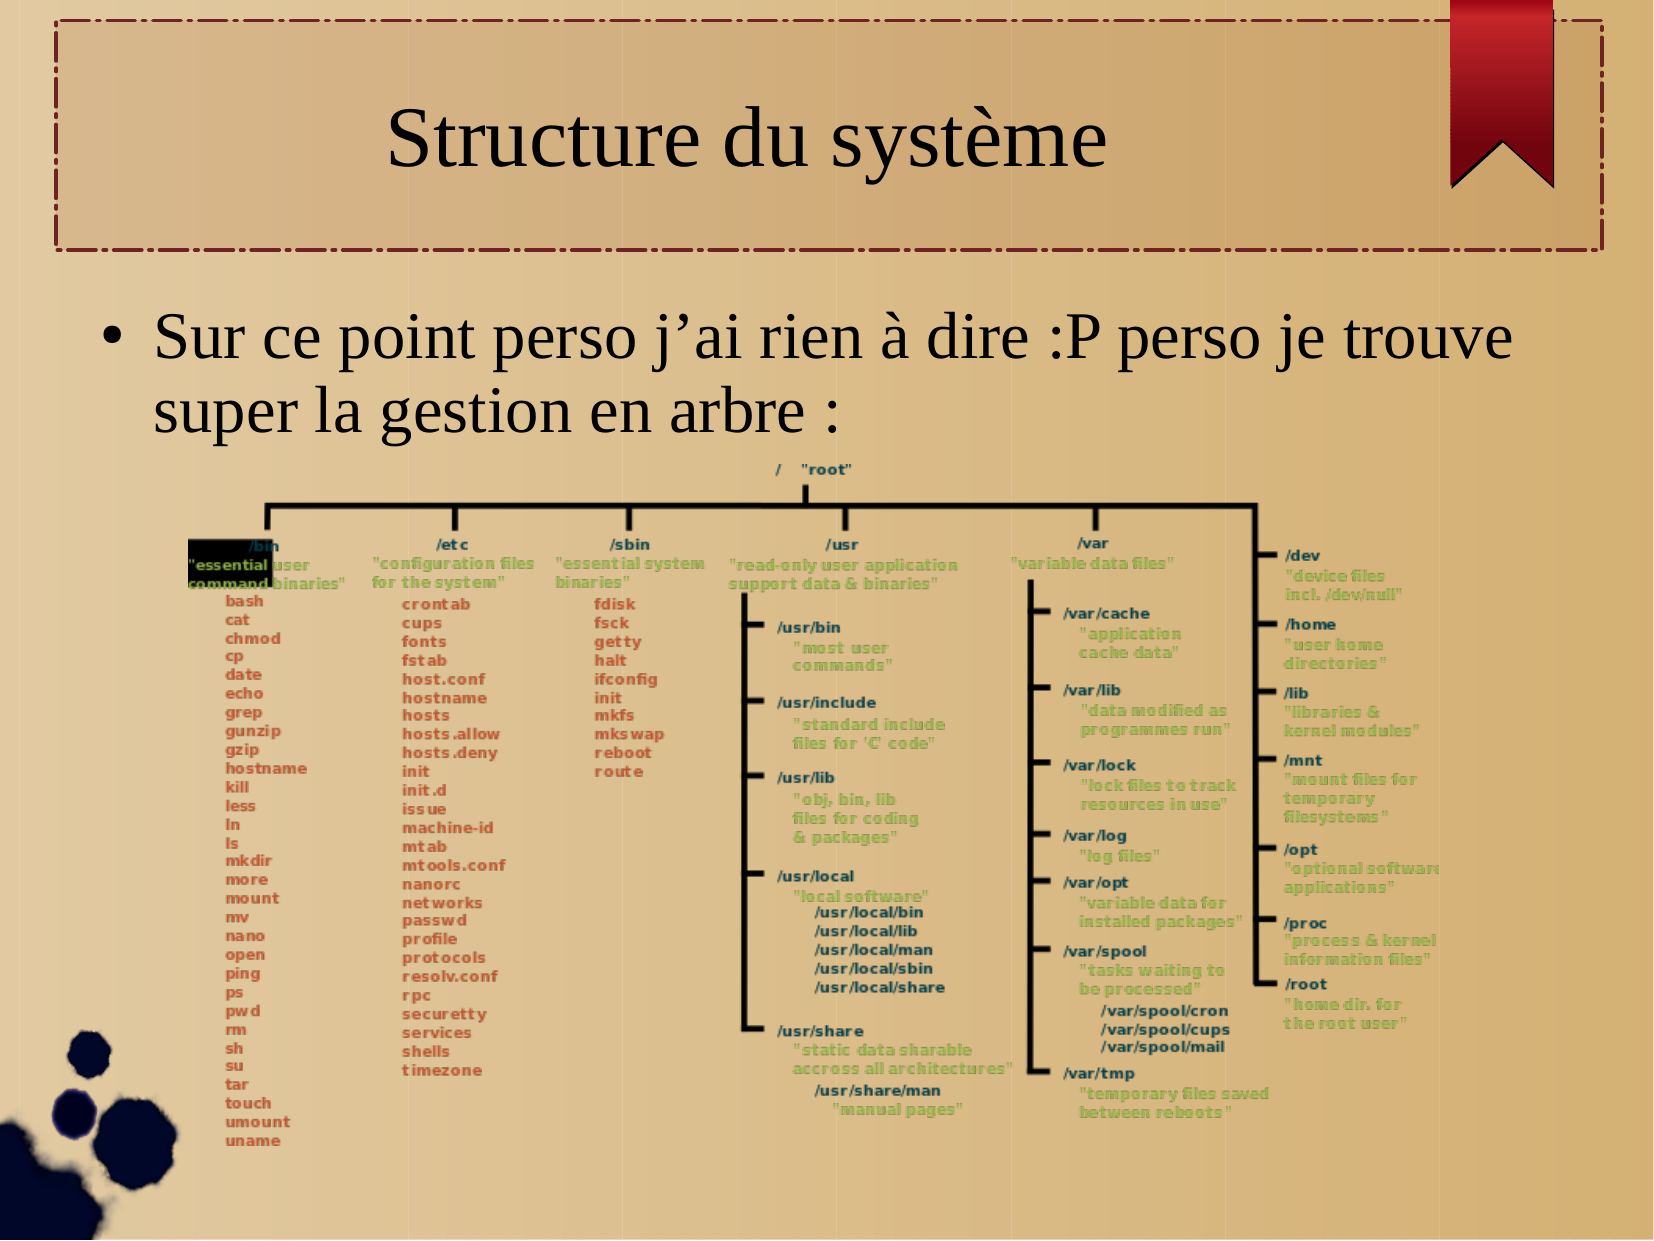

# Structure du système
Sur ce point perso j’ai rien à dire :P perso je trouve super la gestion en arbre :